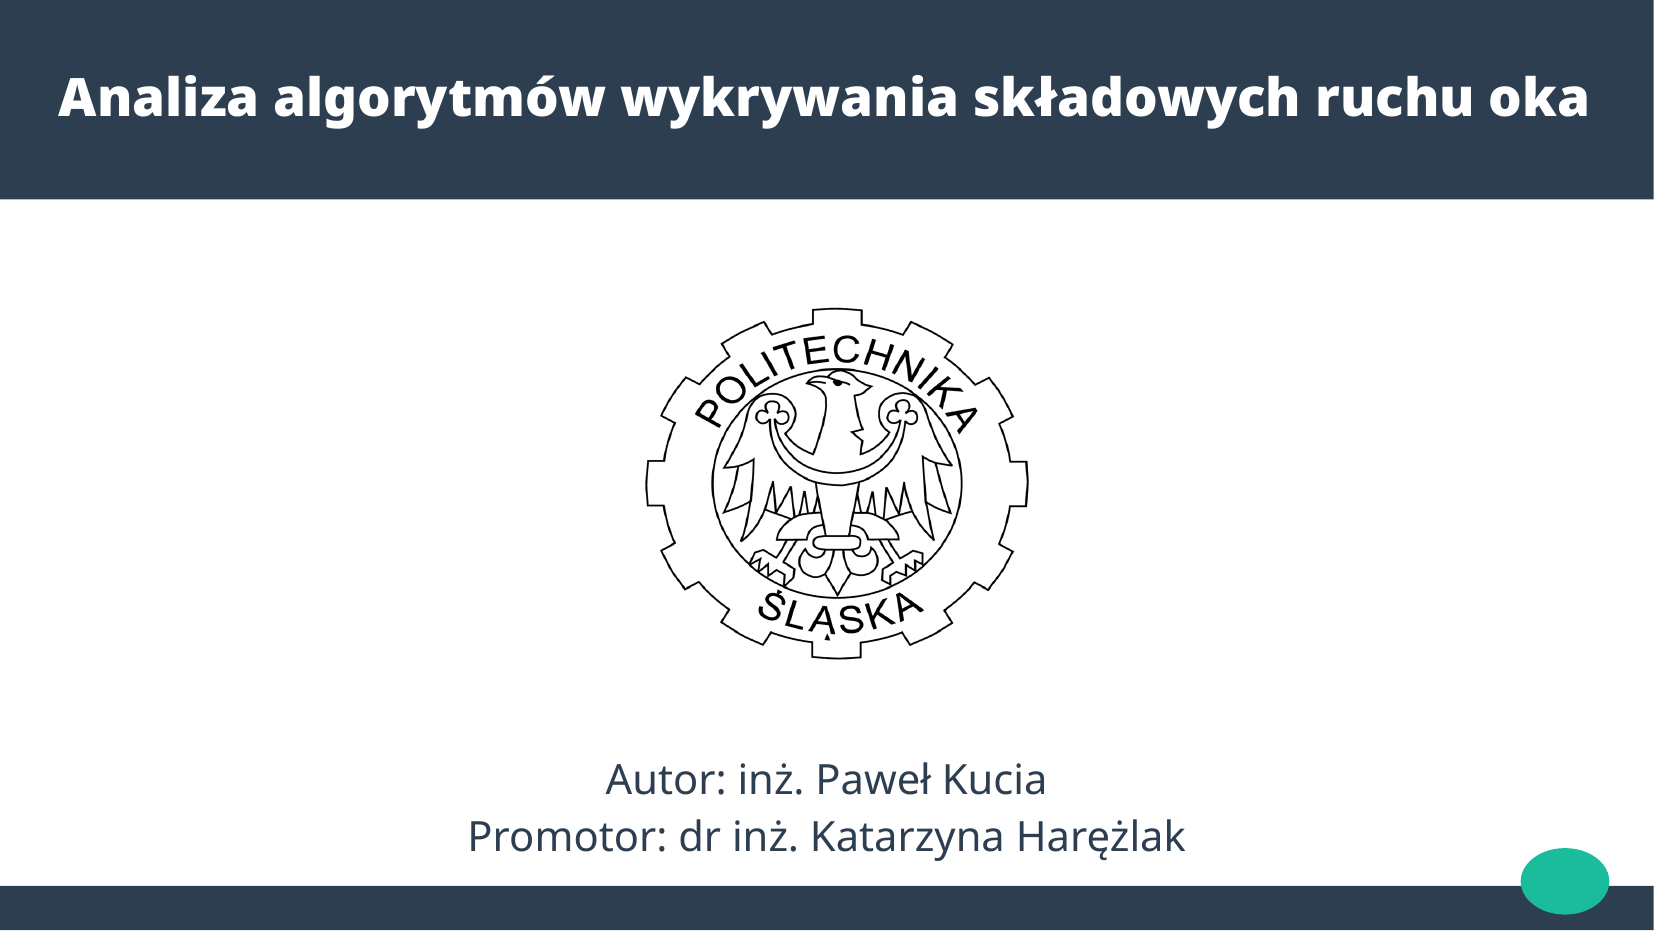

# Analiza algorytmów wykrywania składowych ruchu oka
Autor: inż. Paweł Kucia
Promotor: dr inż. Katarzyna Harężlak